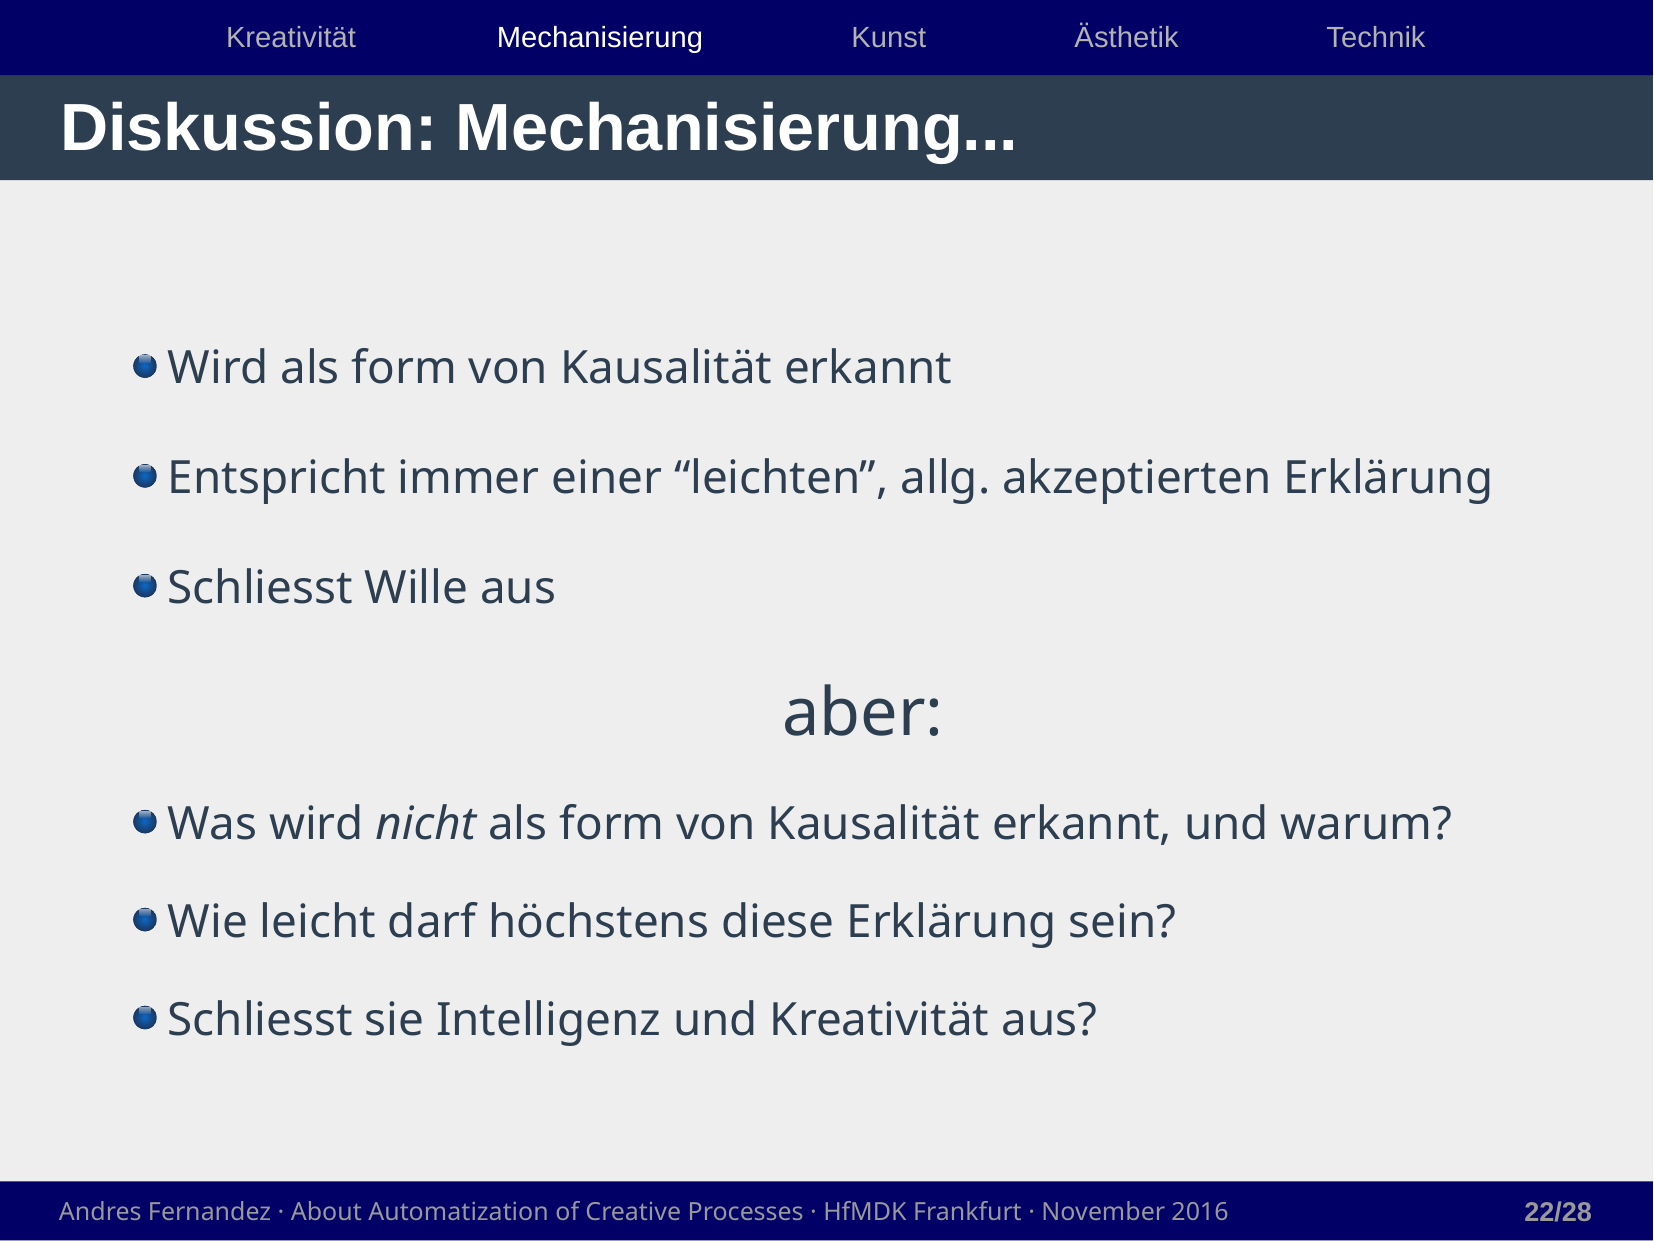

Kreativität Mechanisierung Kunst Ästhetik Technik
# Diskussion: Mechanisierung...
Wird als form von Kausalität erkannt
Entspricht immer einer “leichten”, allg. akzeptierten Erklärung
Schliesst Wille aus
aber:
Was wird nicht als form von Kausalität erkannt, und warum?
Wie leicht darf höchstens diese Erklärung sein?
Schliesst sie Intelligenz und Kreativität aus?